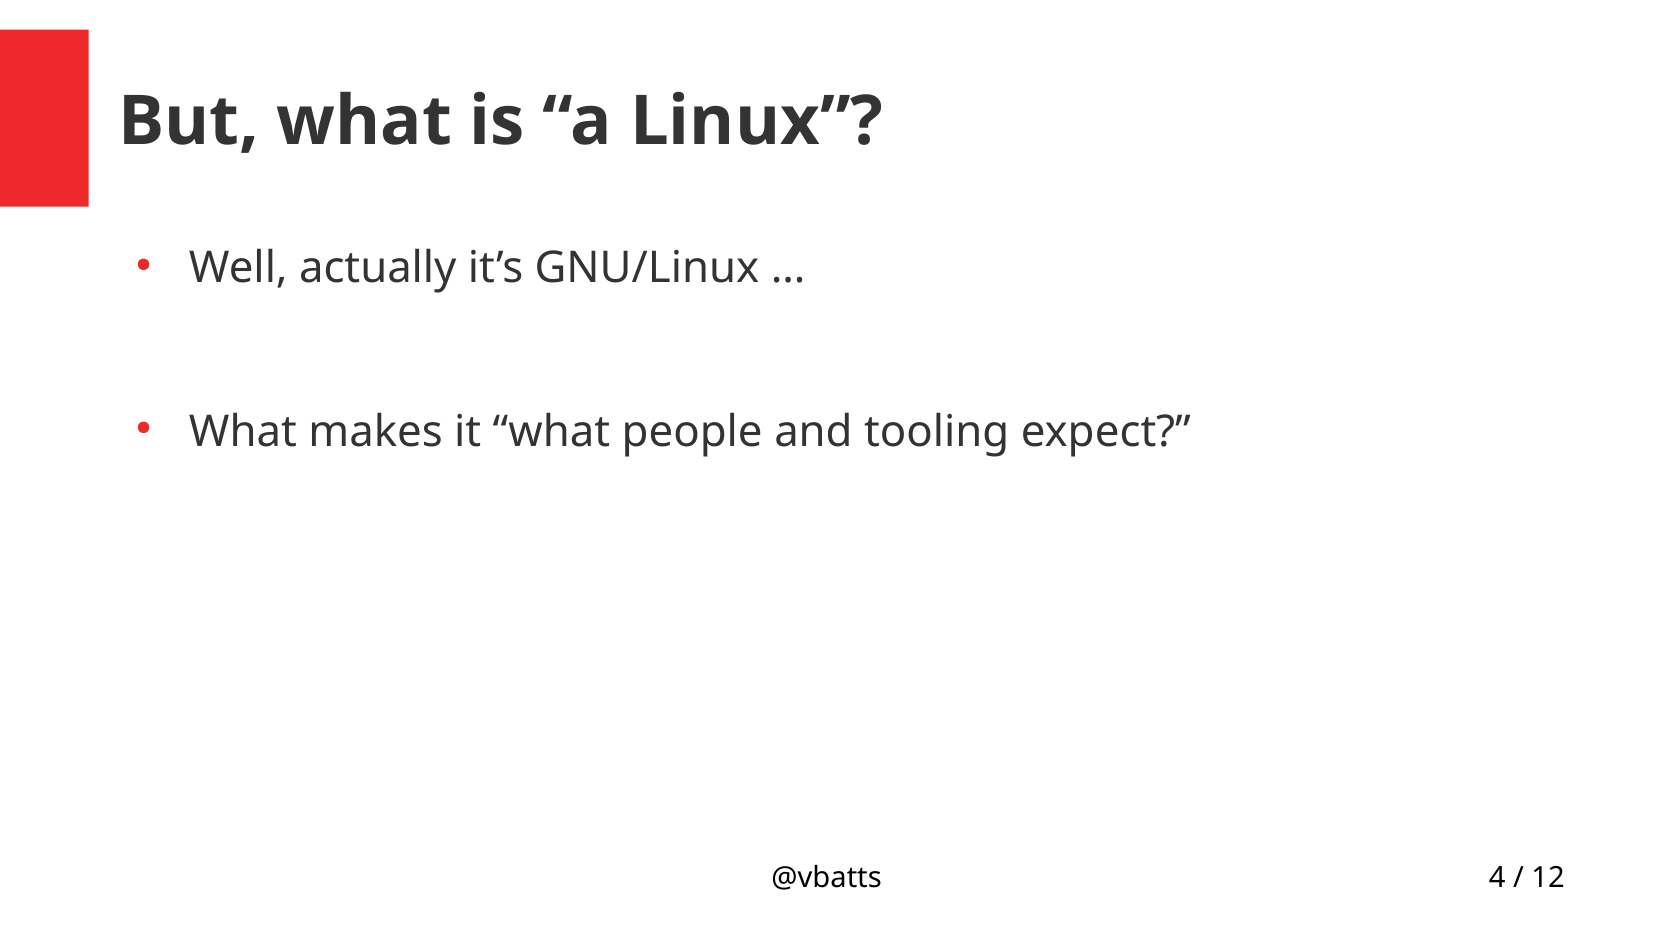

# But, what is “a Linux”?
Well, actually it’s GNU/Linux …
What makes it “what people and tooling expect?”
@vbatts
4